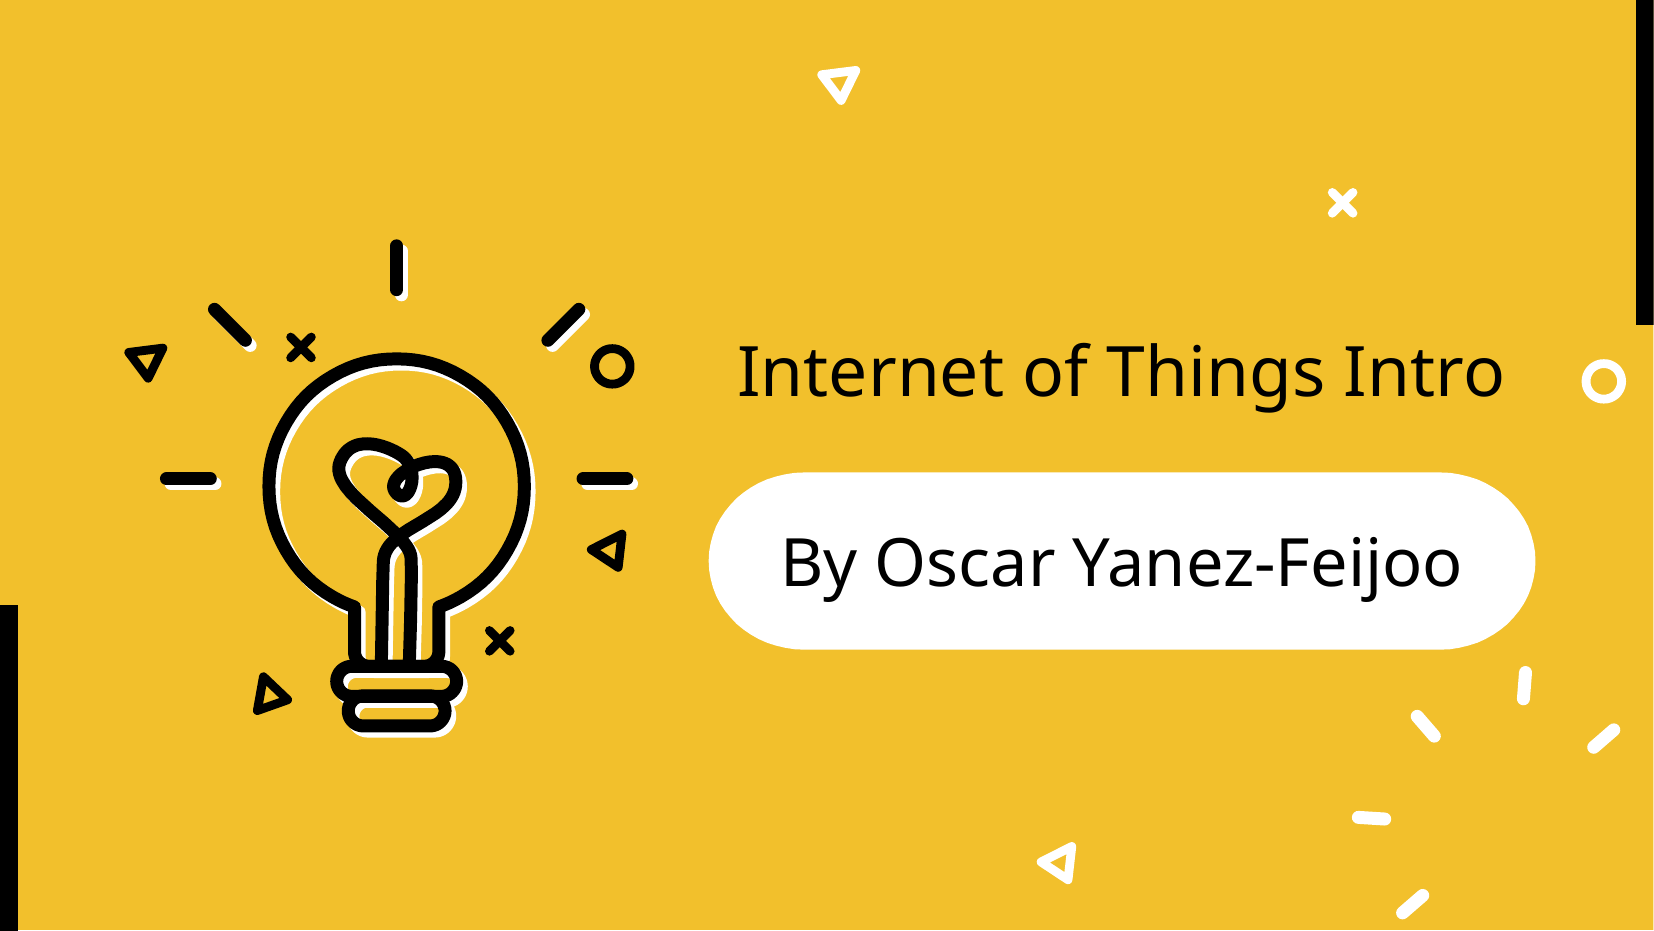

# Internet of Things Intro
By Oscar Yanez-Feijoo